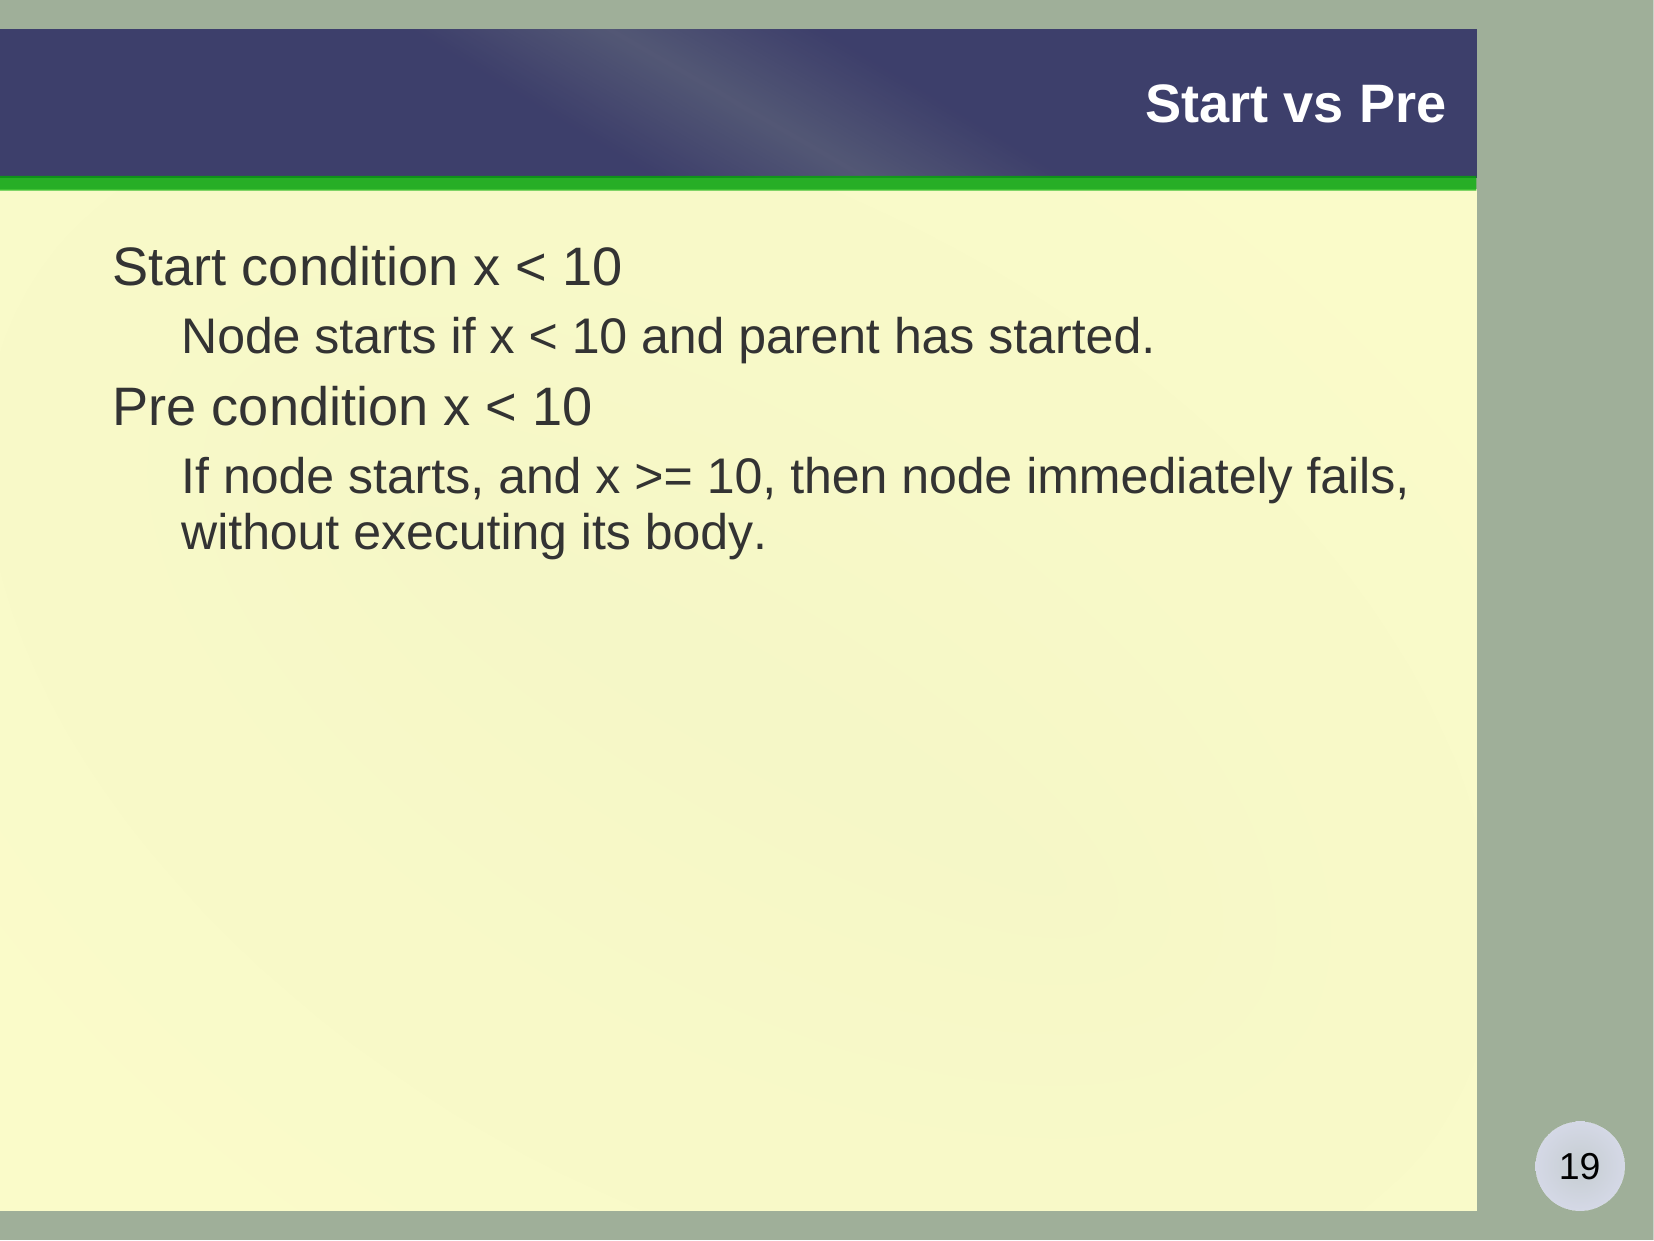

# Start vs Pre
Start condition x < 10
Node starts if x < 10 and parent has started.
Pre condition x < 10
If node starts, and x >= 10, then node immediately fails, without executing its body.